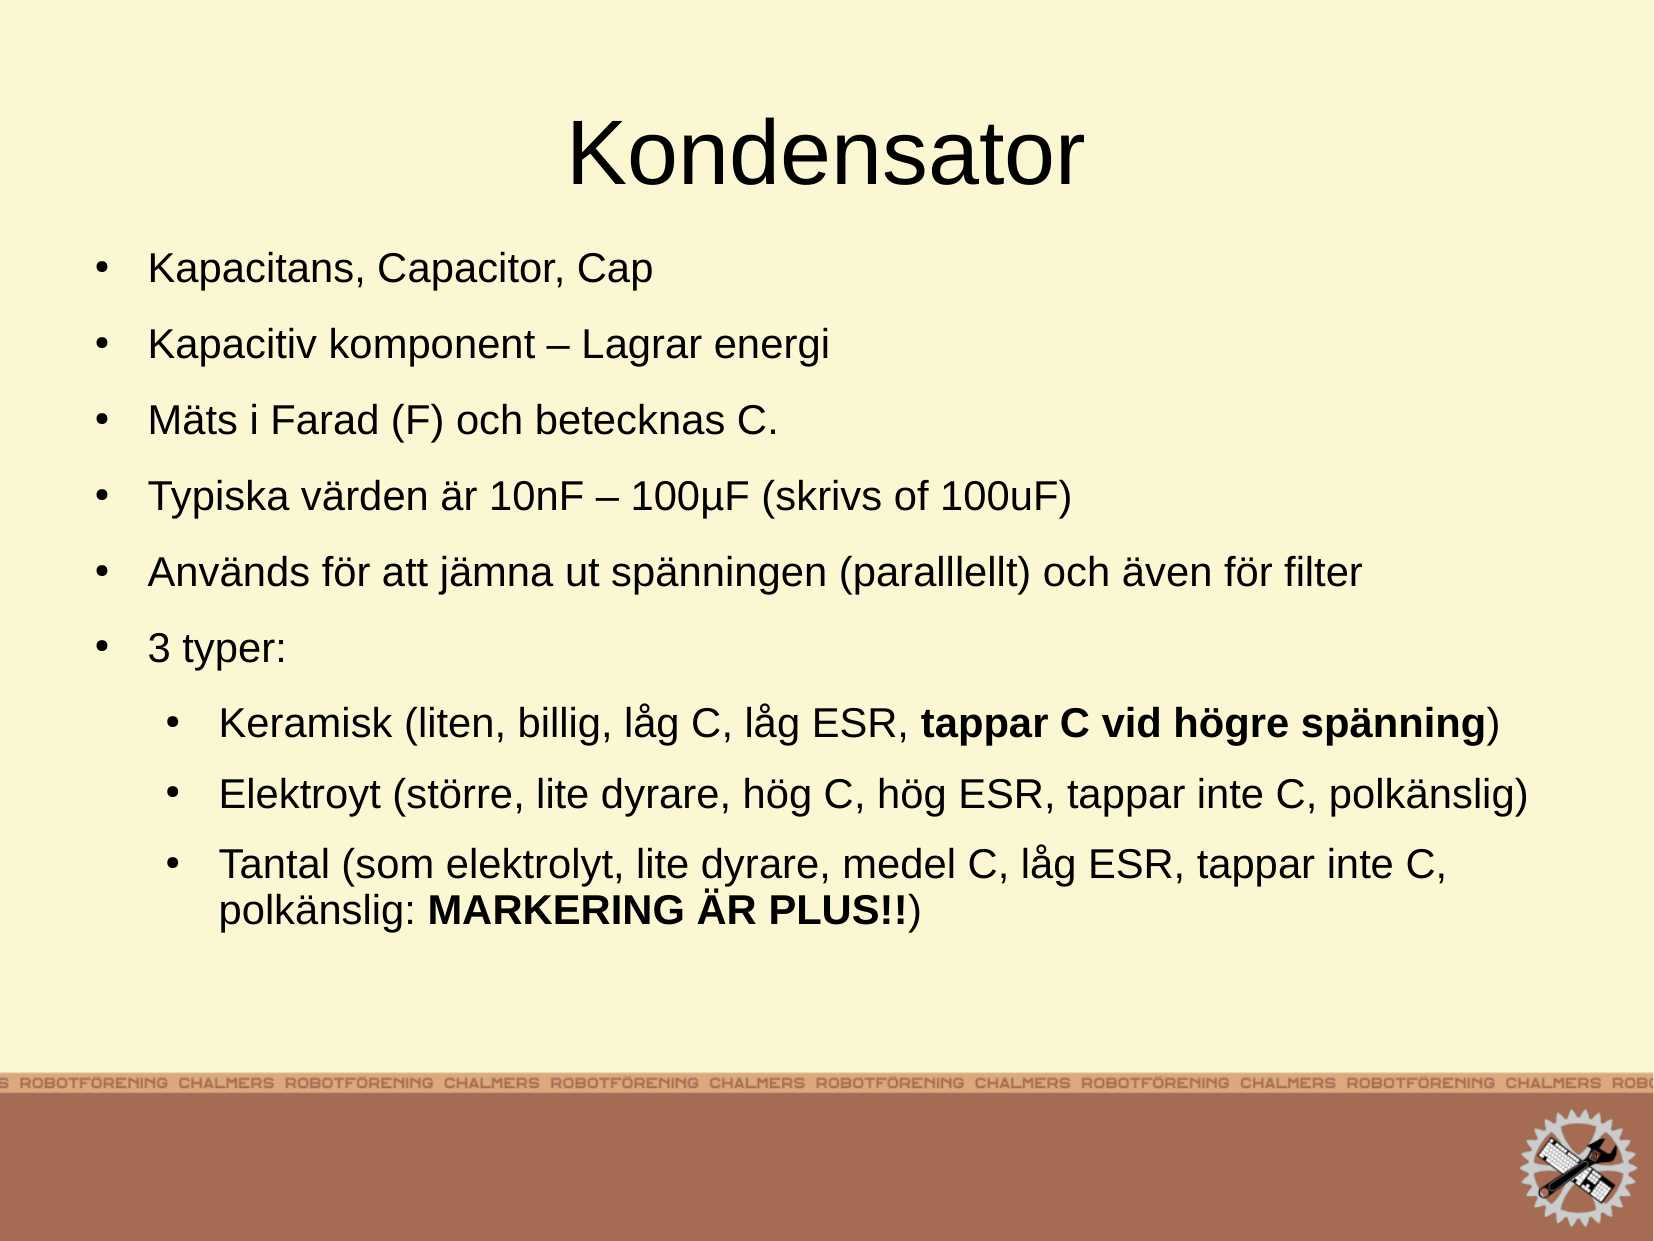

# Kondensator
Kapacitans, Capacitor, Cap
Kapacitiv komponent – Lagrar energi
Mäts i Farad (F) och betecknas C.
Typiska värden är 10nF – 100µF (skrivs of 100uF)
Används för att jämna ut spänningen (paralllellt) och även för filter
3 typer:
Keramisk (liten, billig, låg C, låg ESR, tappar C vid högre spänning)
Elektroyt (större, lite dyrare, hög C, hög ESR, tappar inte C, polkänslig)
Tantal (som elektrolyt, lite dyrare, medel C, låg ESR, tappar inte C, polkänslig: MARKERING ÄR PLUS!!)